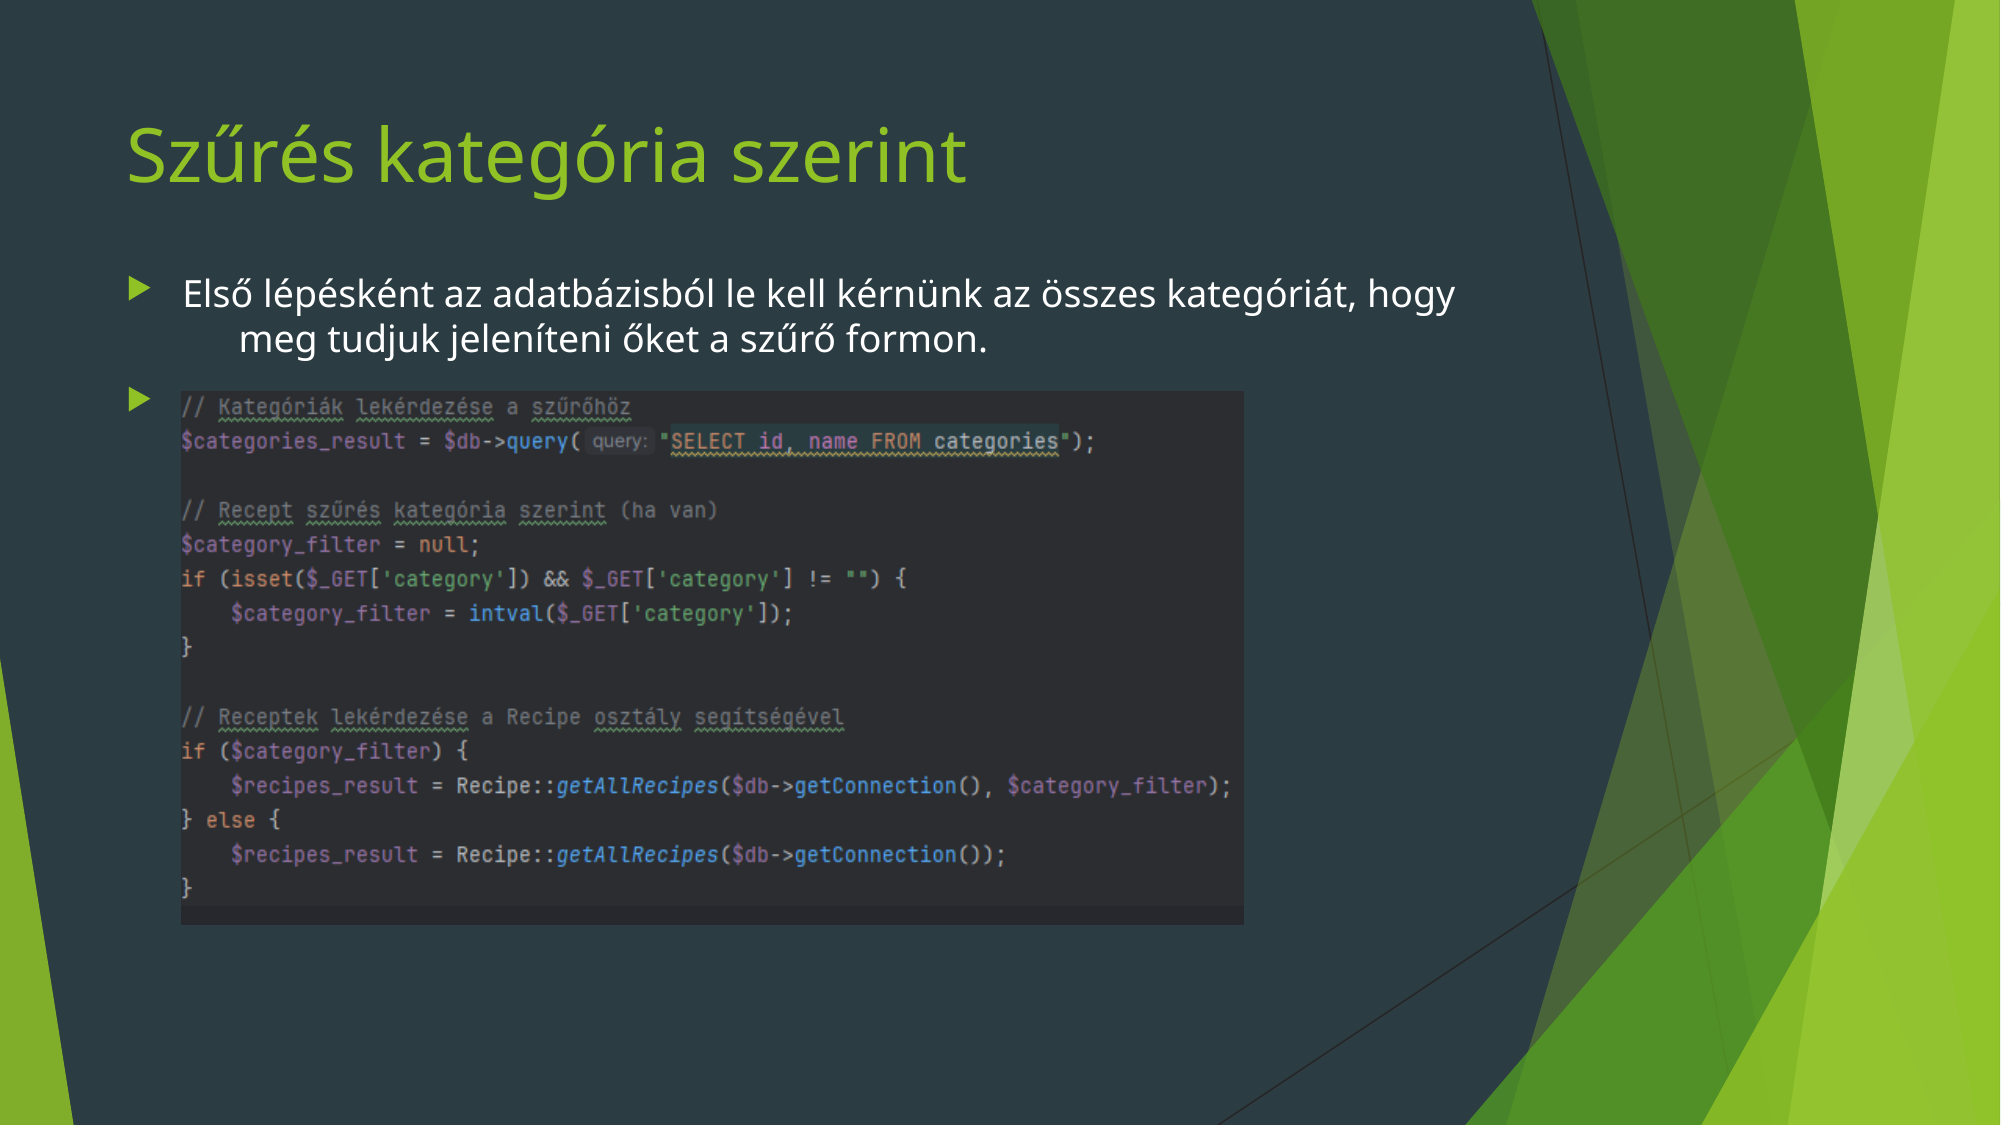

# Szűrés kategória szerint
Első lépésként az adatbázisból le kell kérnünk az összes kategóriát, hogy meg tudjuk jeleníteni őket a szűrő formon.